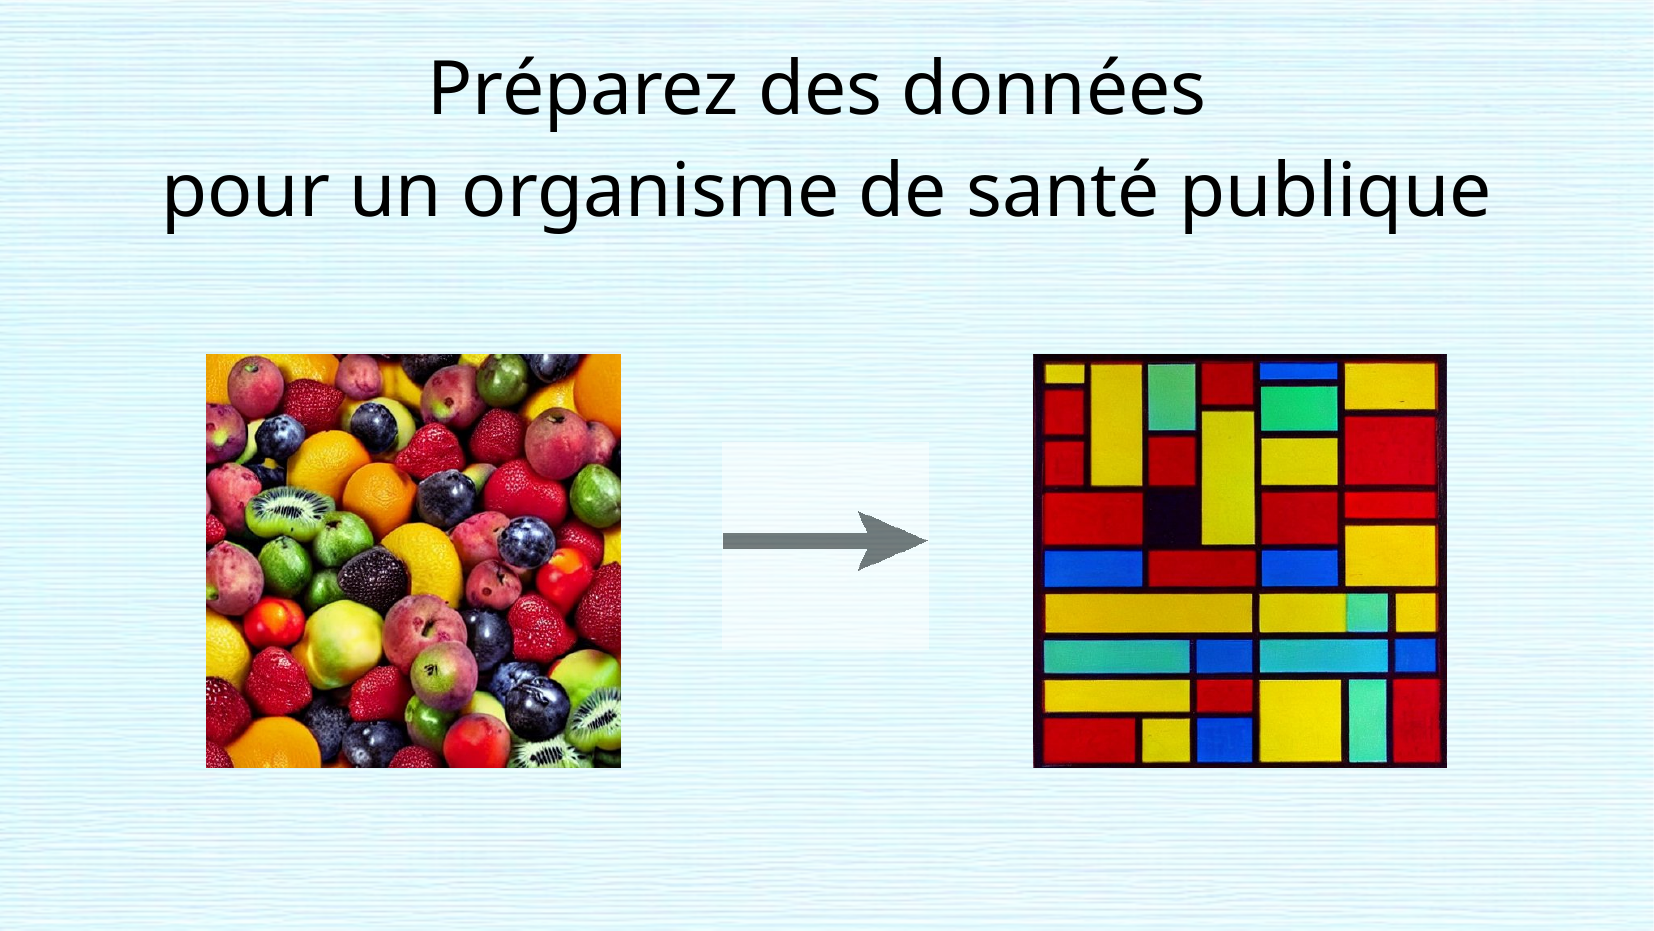

# Préparez des données pour un organisme de santé publique